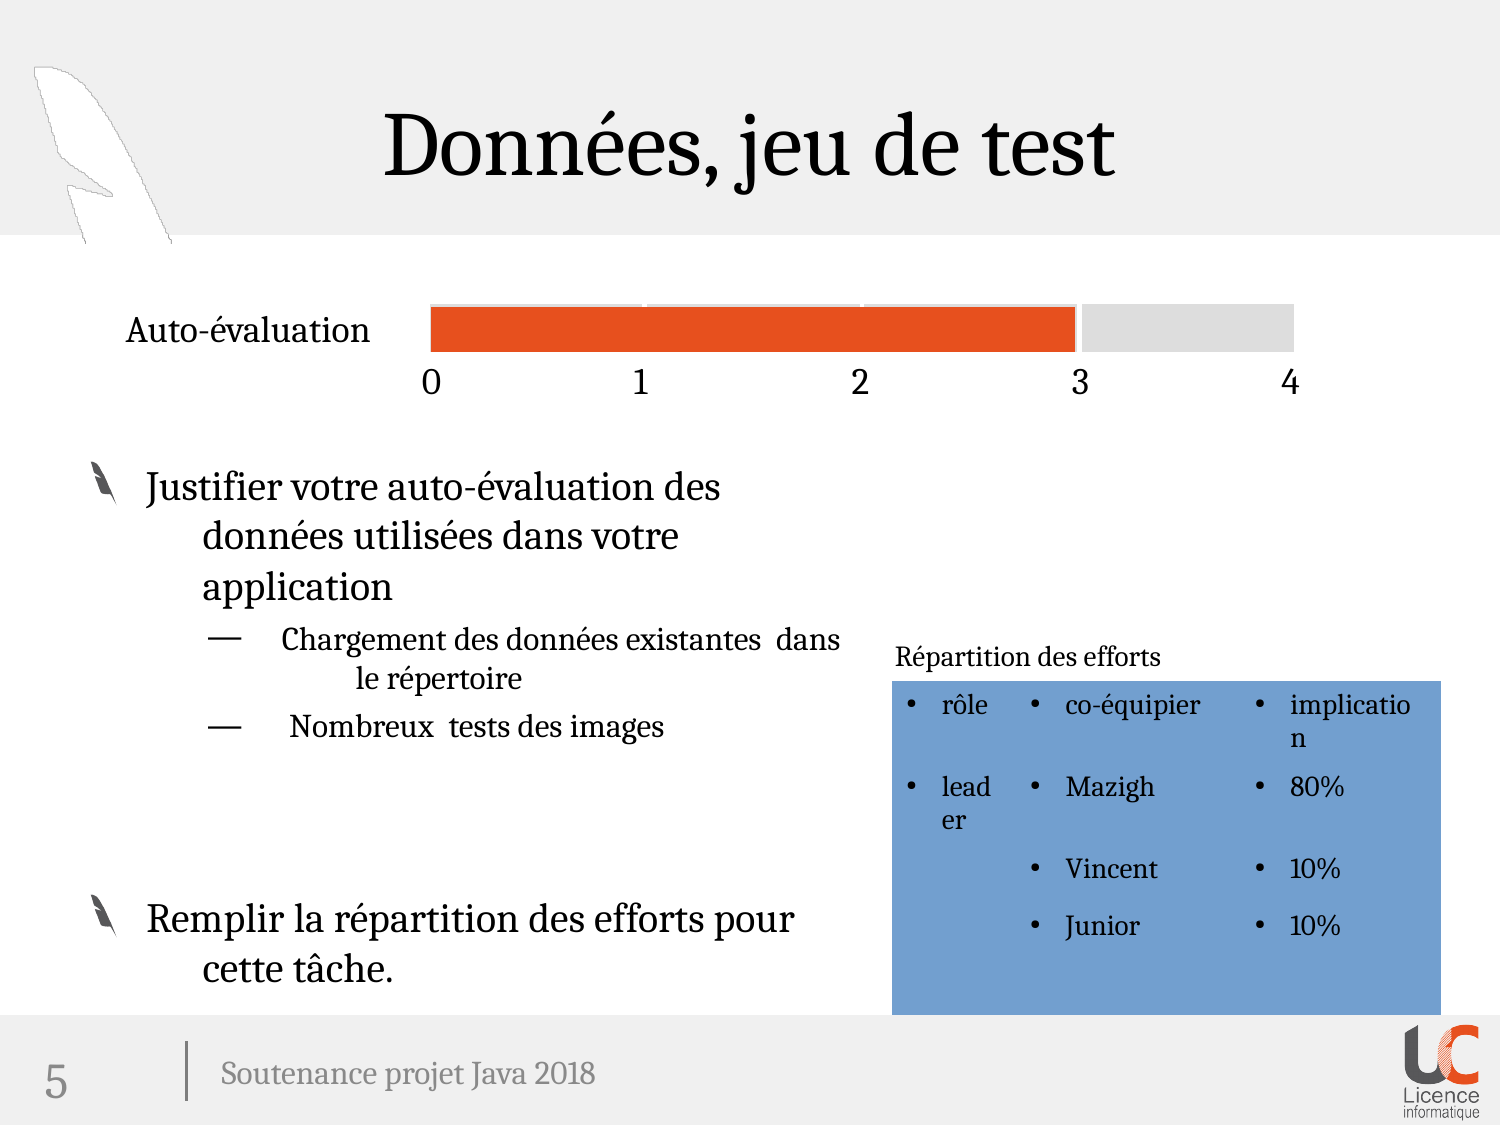

Données, jeu de test
# Justifier votre auto-évaluation des données utilisées dans votre application
Chargement des données existantes dans le répertoire
 Nombreux tests des images
Remplir la répartition des efforts pour cette tâche.
Répartition des efforts
| rôle | co-équipier | implication |
| --- | --- | --- |
| leader | Mazigh | 80% |
| | Vincent | 10% |
| | Junior | 10% |
| | | |
Soutenance projet Java 2018